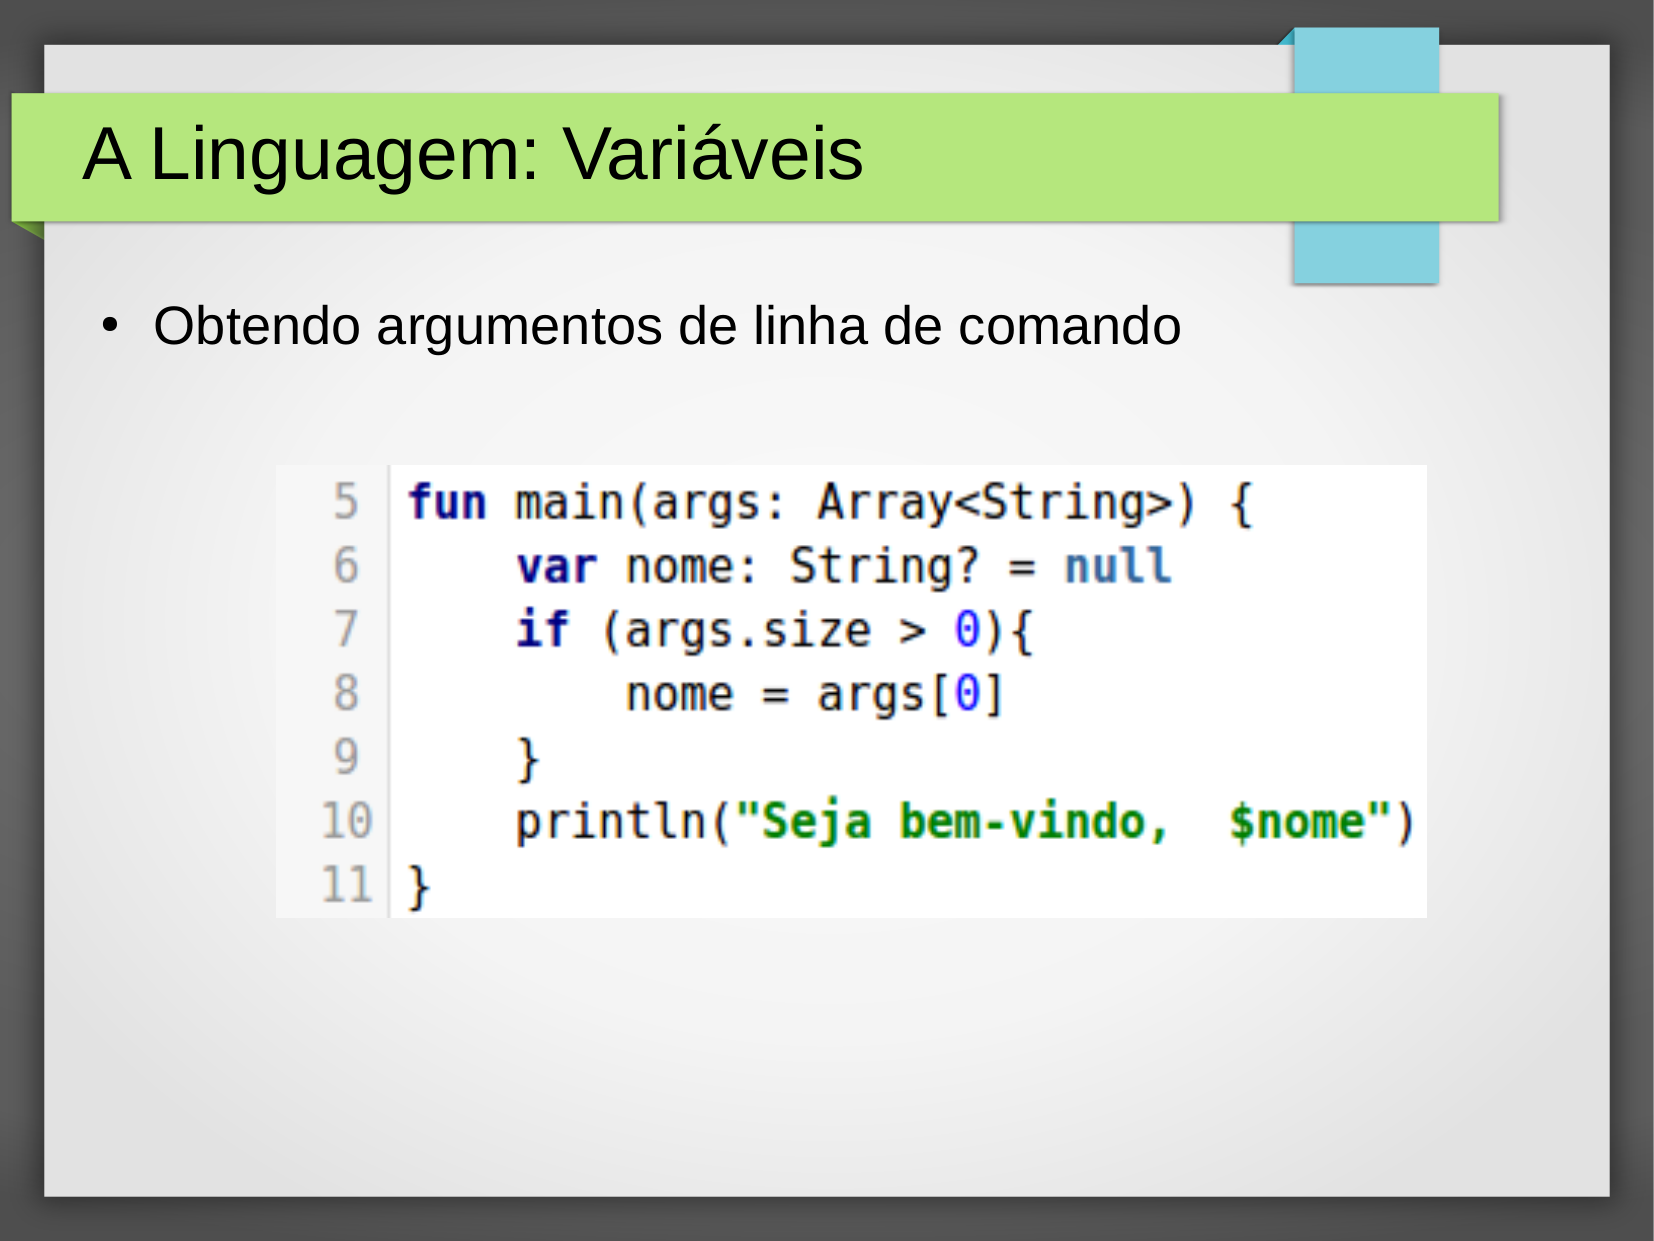

# A Linguagem: Variáveis
Obtendo argumentos de linha de comando